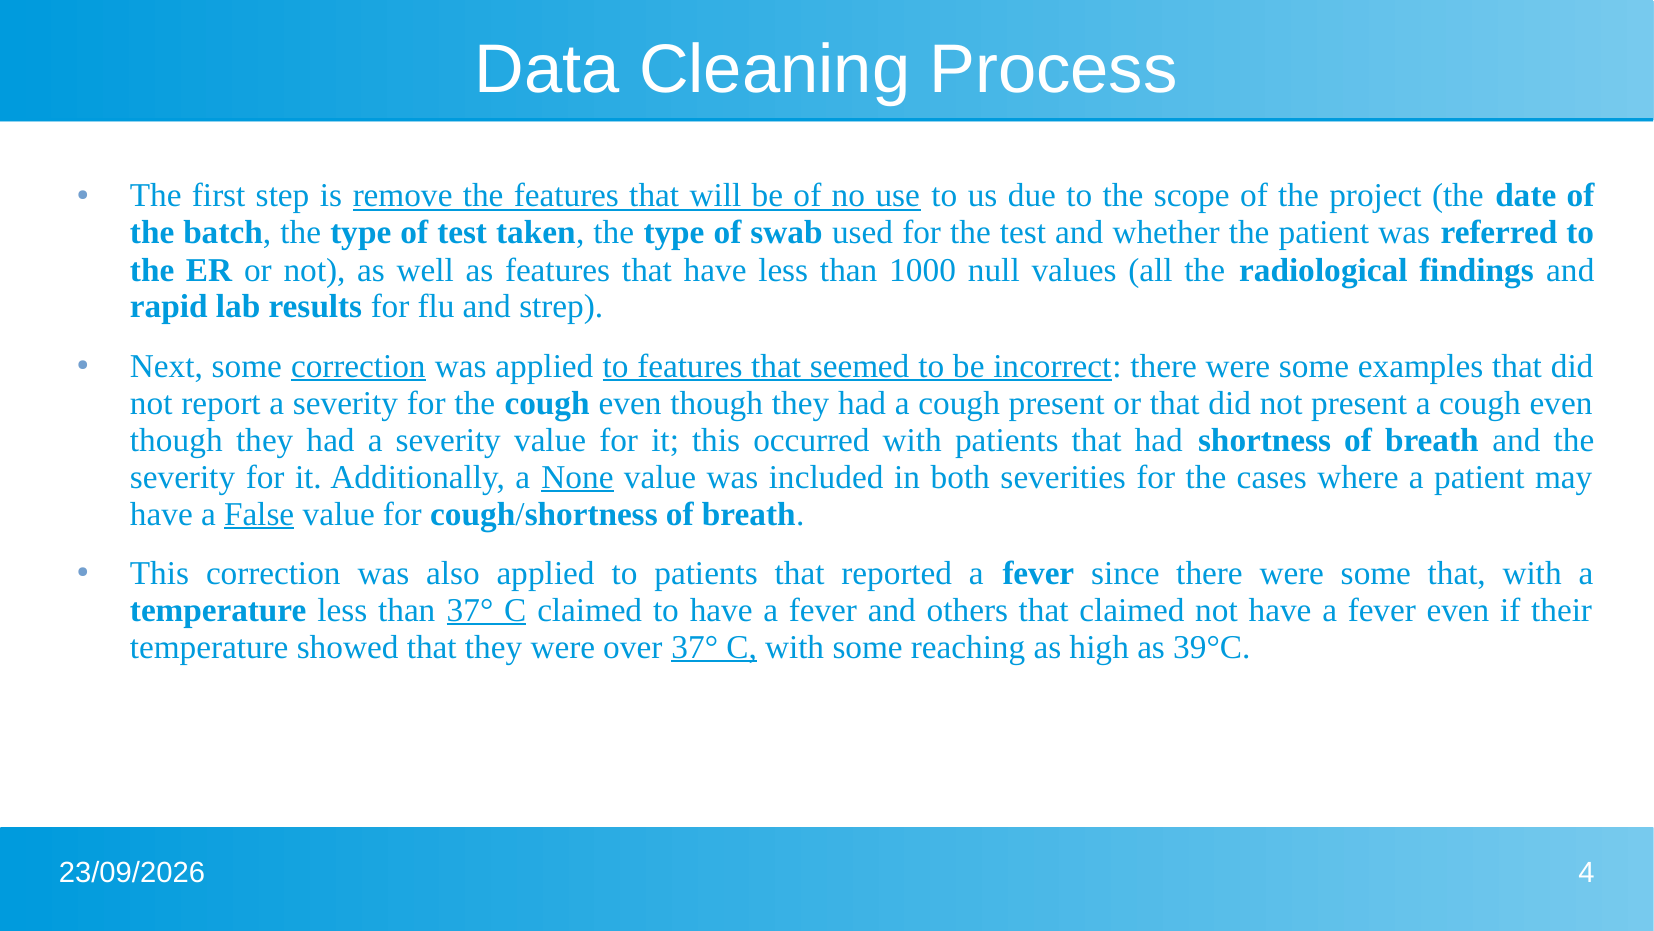

# Data Cleaning Process
The first step is remove the features that will be of no use to us due to the scope of the project (the date of the batch, the type of test taken, the type of swab used for the test and whether the patient was referred to the ER or not), as well as features that have less than 1000 null values (all the radiological findings and rapid lab results for flu and strep).
Next, some correction was applied to features that seemed to be incorrect: there were some examples that did not report a severity for the cough even though they had a cough present or that did not present a cough even though they had a severity value for it; this occurred with patients that had shortness of breath and the severity for it. Additionally, a None value was included in both severities for the cases where a patient may have a False value for cough/shortness of breath.
This correction was also applied to patients that reported a fever since there were some that, with a temperature less than 37° C claimed to have a fever and others that claimed not have a fever even if their temperature showed that they were over 37° C, with some reaching as high as 39°C.
4